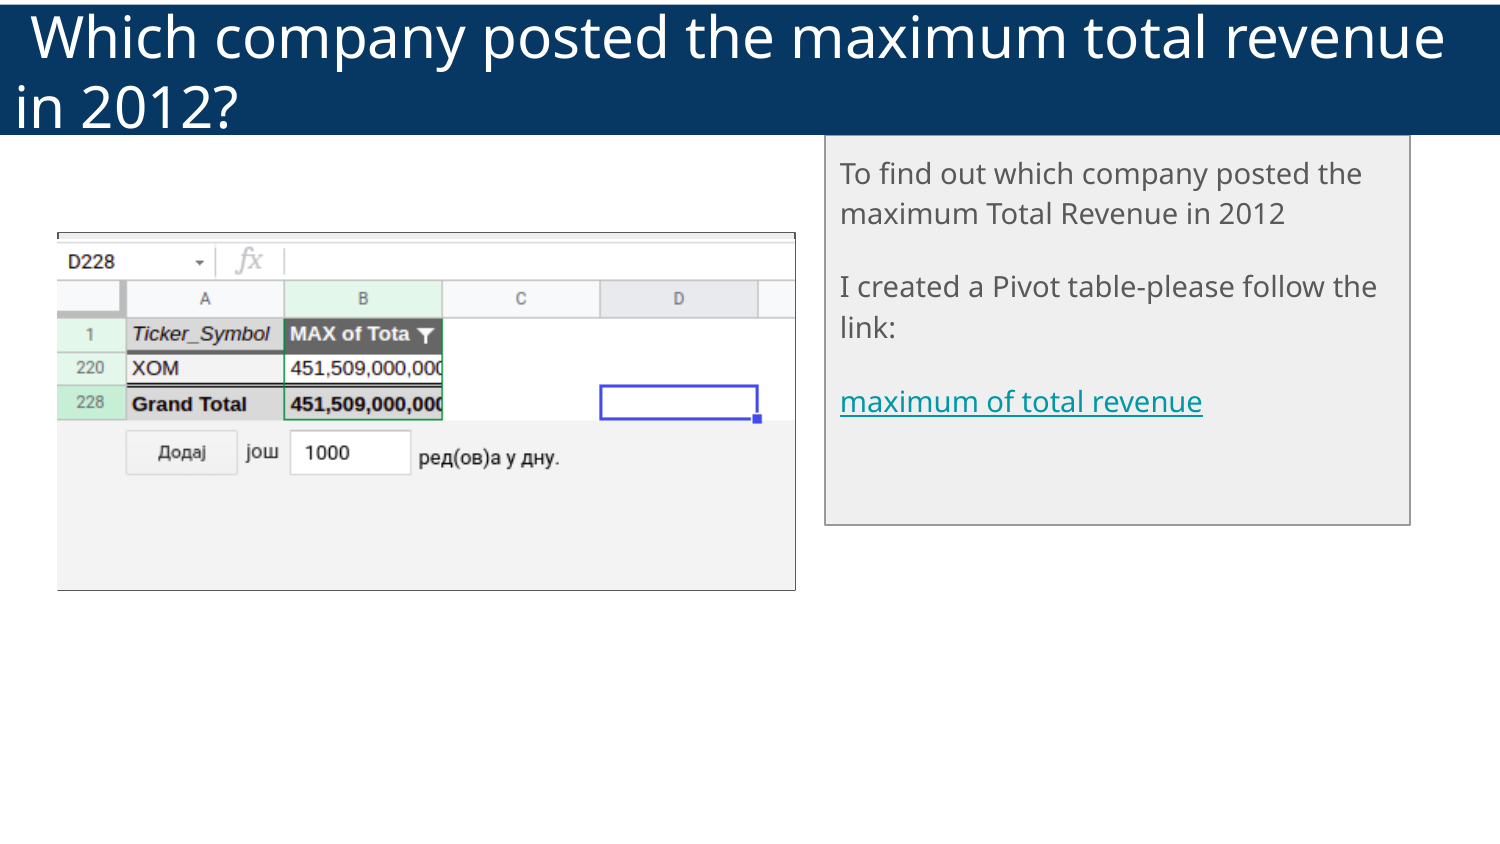

Which company posted the maximum total revenue in 2012?
To find out which company posted the maximum Total Revenue in 2012
I created a Pivot table-please follow the link:
maximum of total revenue
<visualization or summary statistics used for finding>